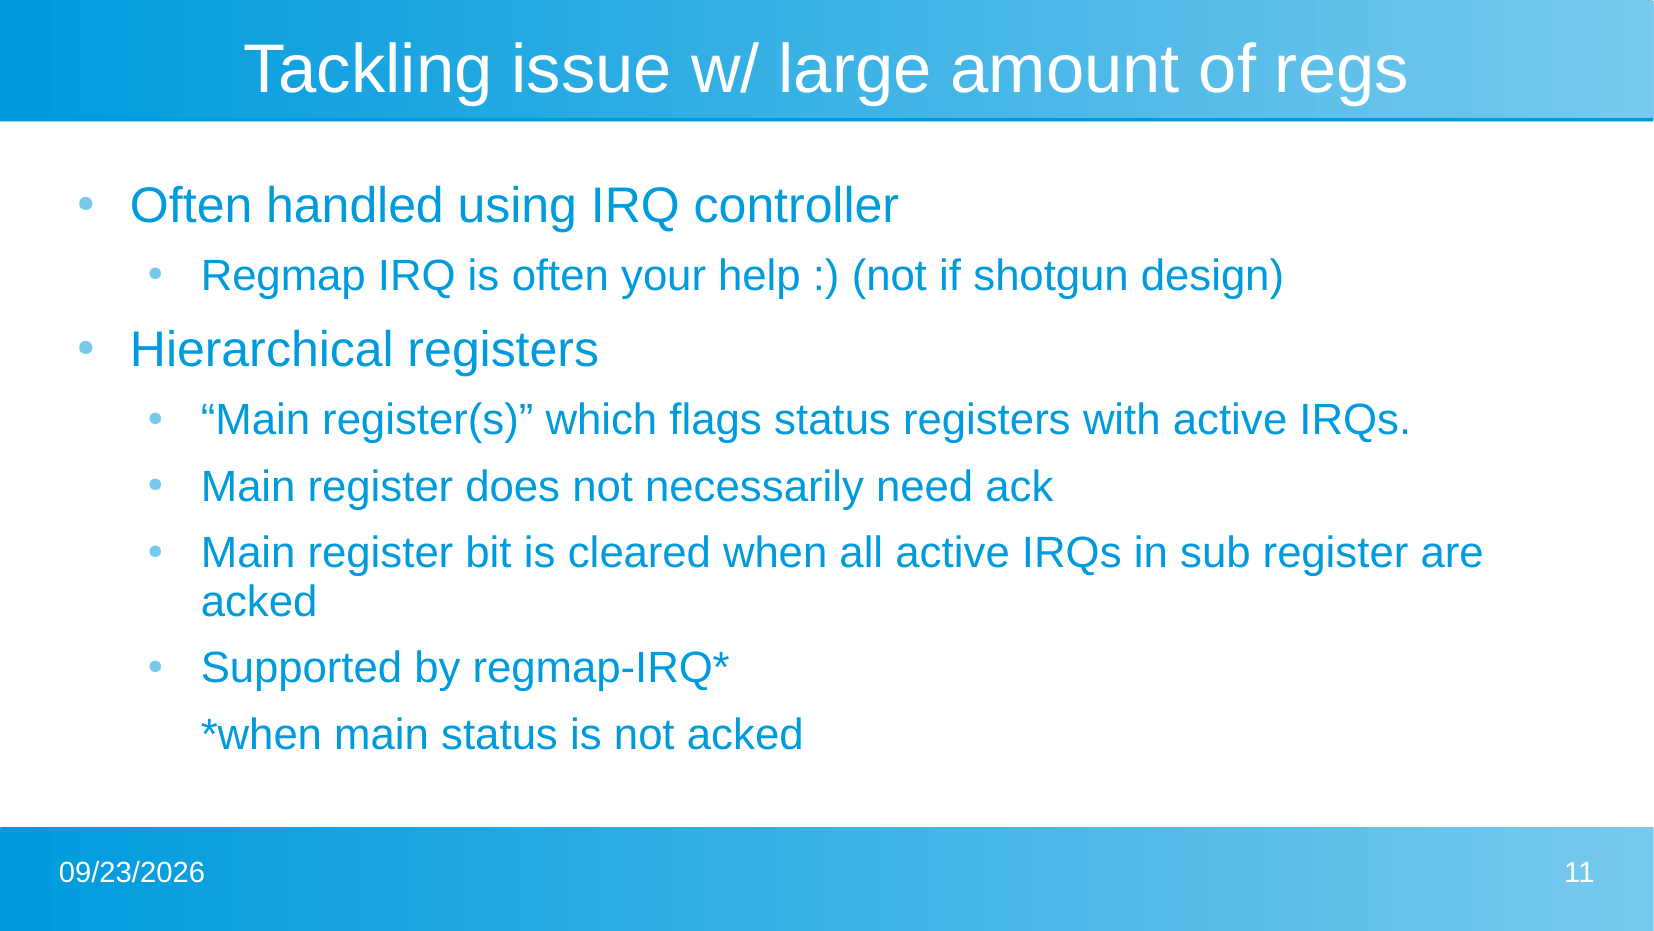

# Tackling issue w/ large amount of regs
Often handled using IRQ controller
Regmap IRQ is often your help :) (not if shotgun design)
Hierarchical registers
“Main register(s)” which flags status registers with active IRQs.
Main register does not necessarily need ack
Main register bit is cleared when all active IRQs in sub register are acked
Supported by regmap-IRQ*
*when main status is not acked
11